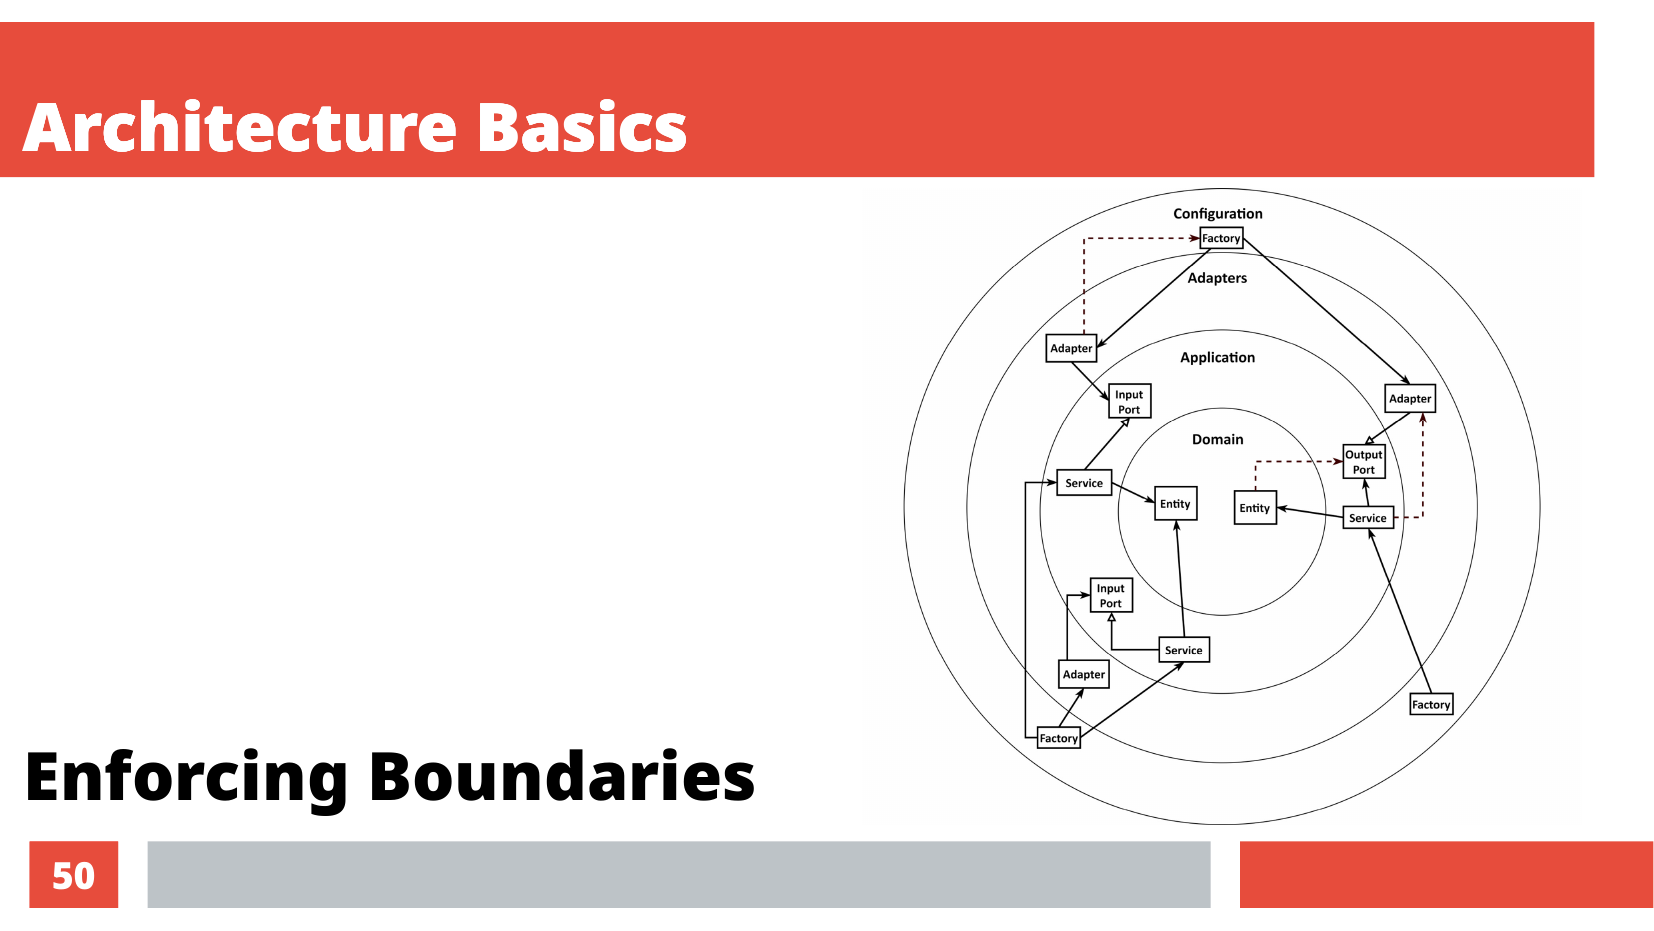

Architecture Basics
Architecture Basics
Architecture Basics
# Architecture Basics
Enforcing Boundaries
50